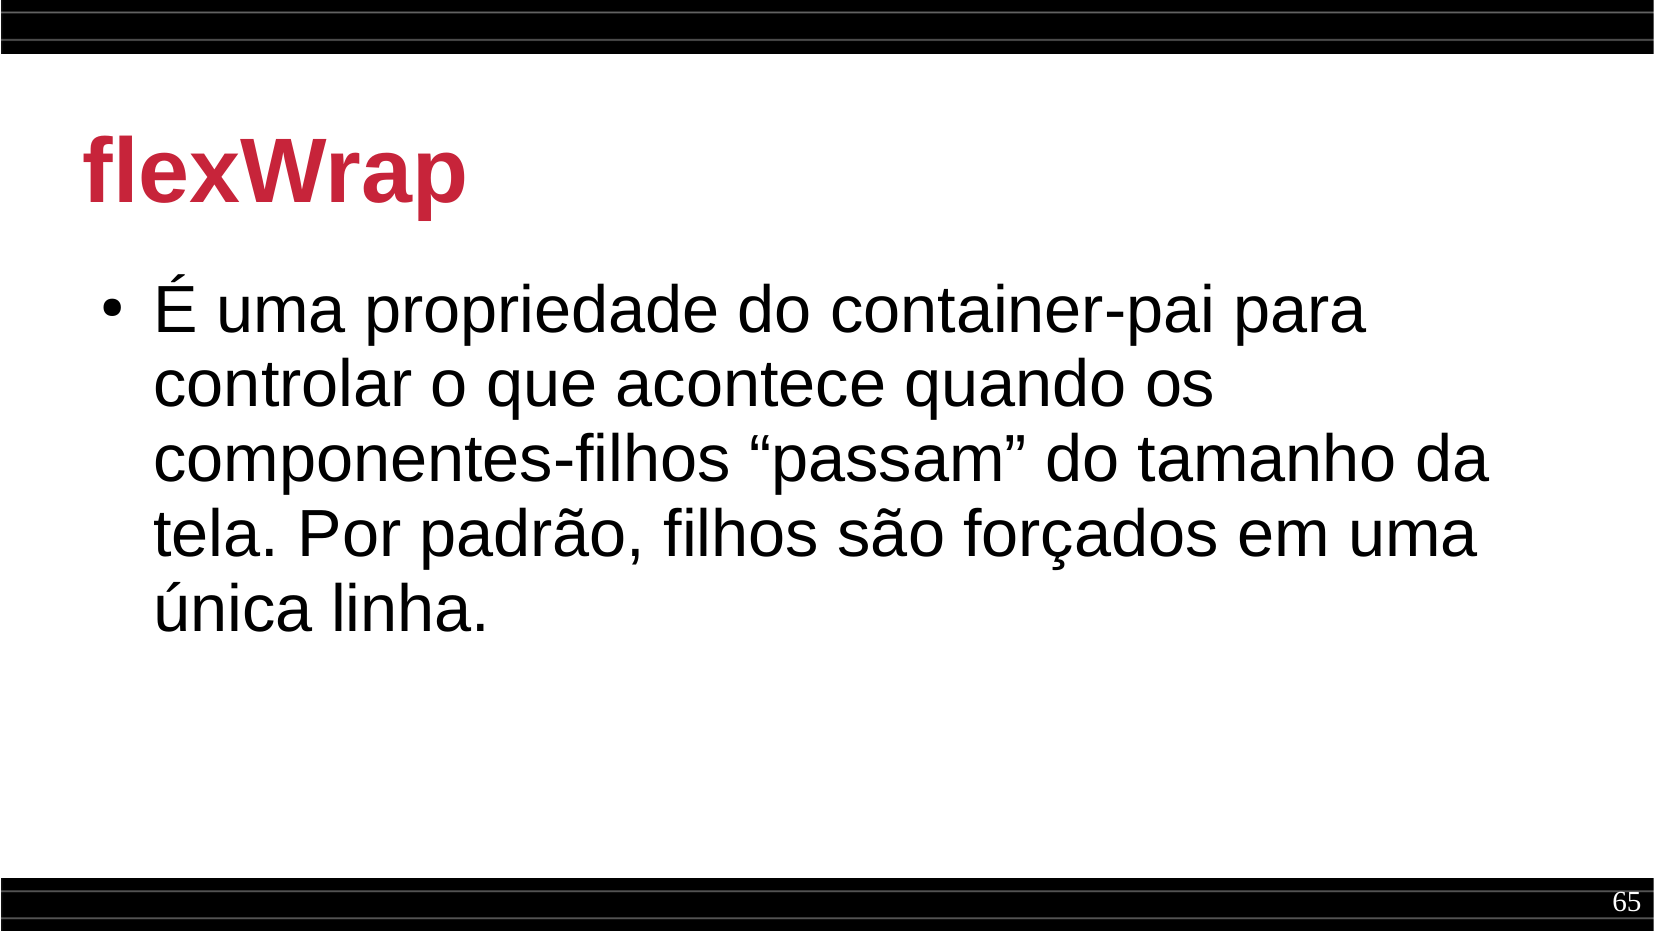

# flexWrap
É uma propriedade do container-pai para controlar o que acontece quando os componentes-filhos “passam” do tamanho da tela. Por padrão, filhos são forçados em uma única linha.